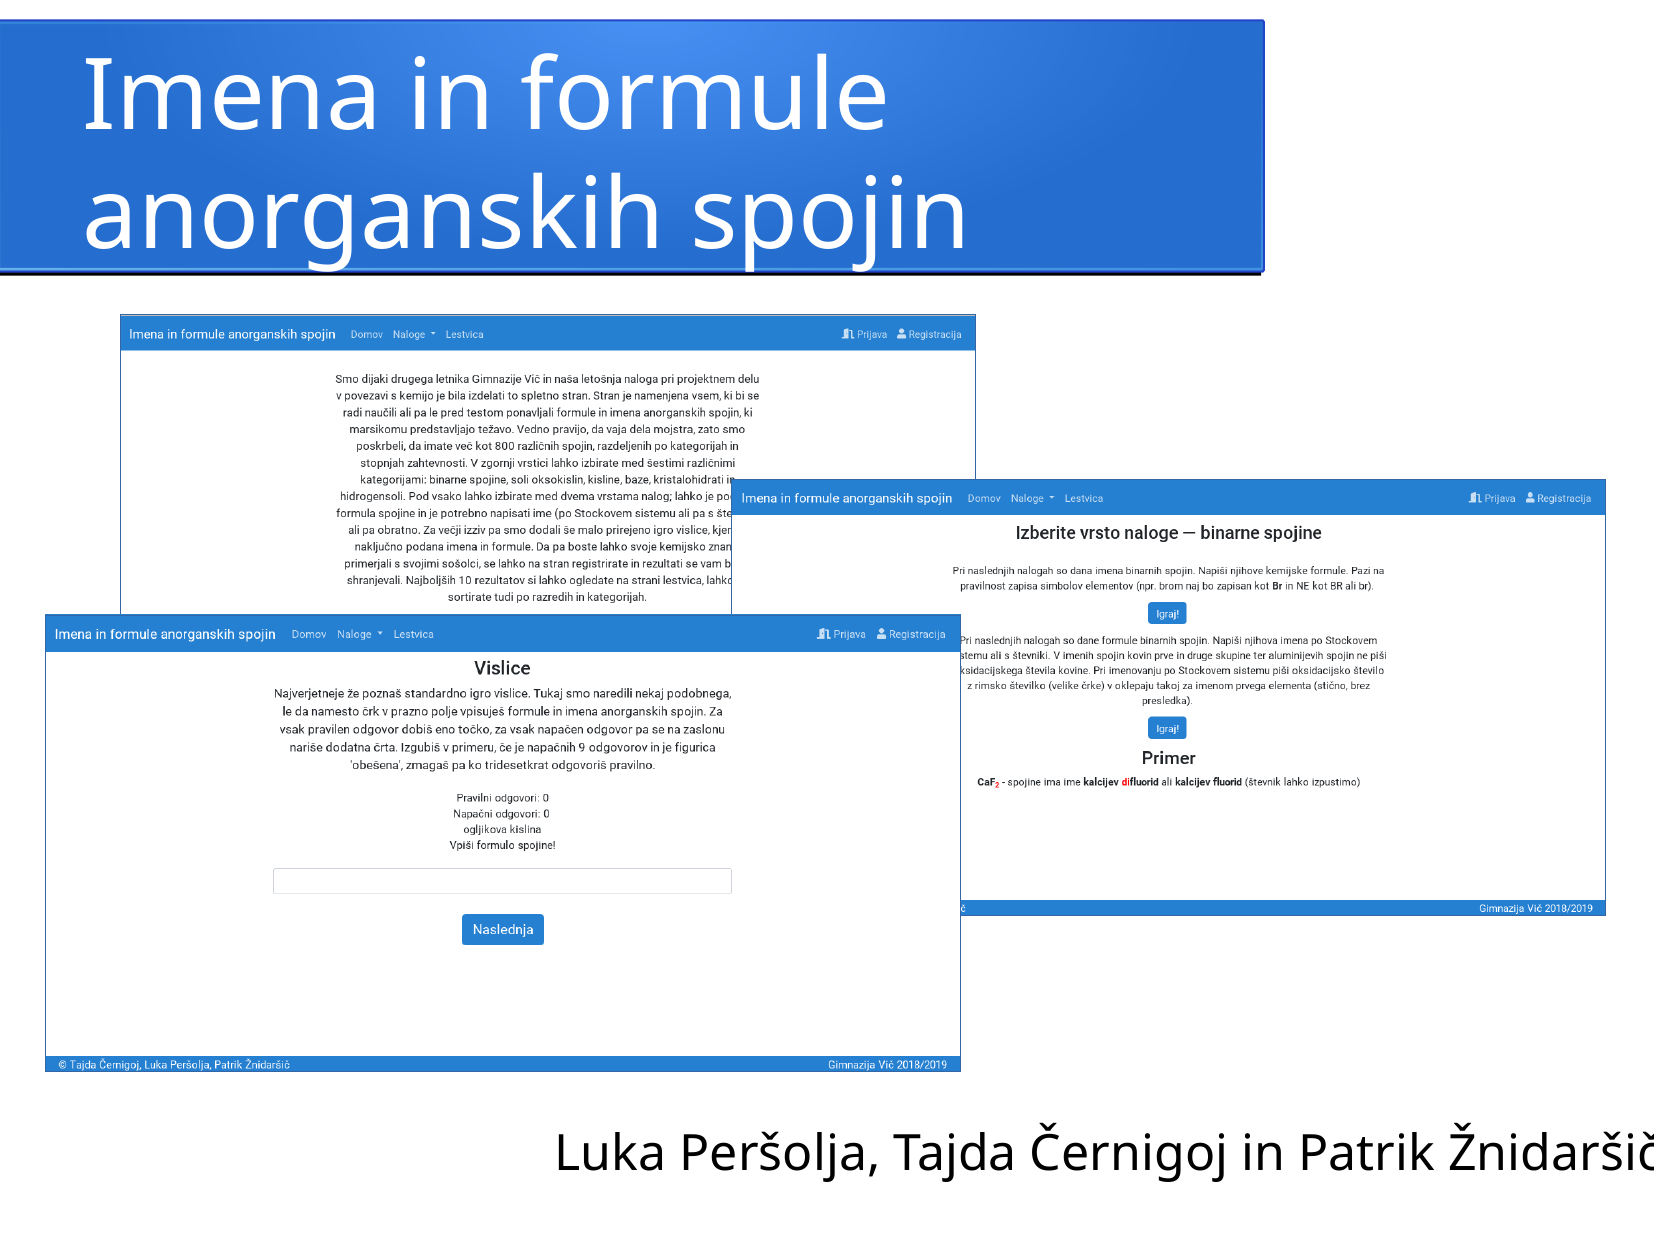

# Imena in formule anorganskih spojin
Luka Peršolja, Tajda Černigoj in Patrik Žnidaršič